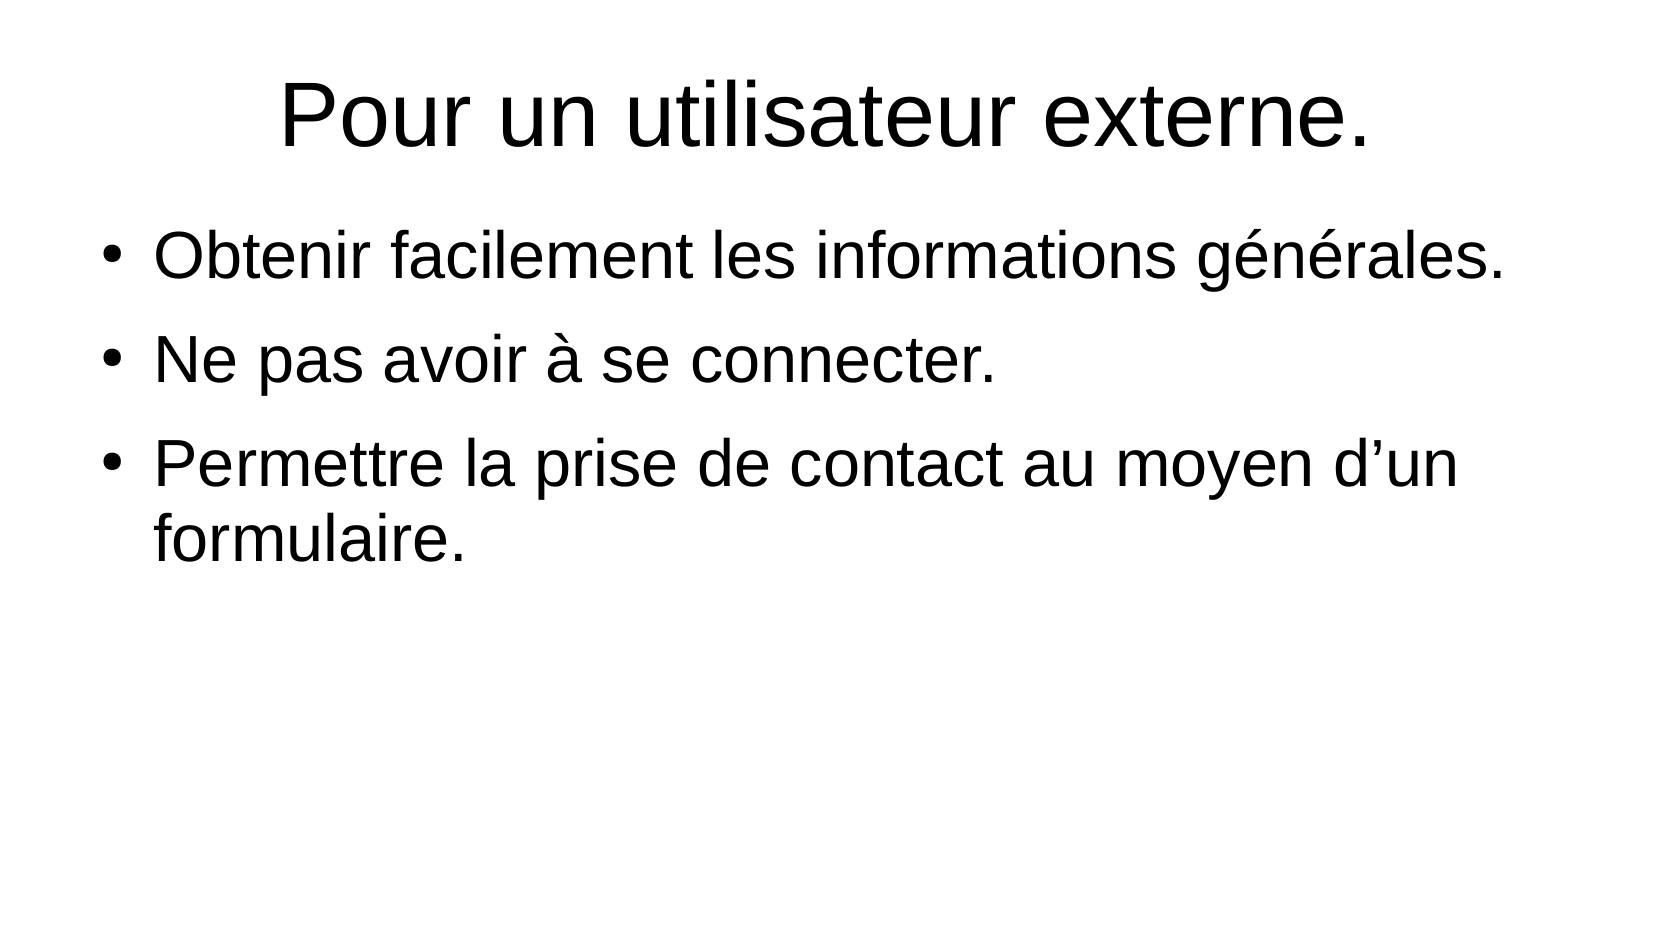

# Pour un utilisateur externe.
Obtenir facilement les informations générales.
Ne pas avoir à se connecter.
Permettre la prise de contact au moyen d’un formulaire.